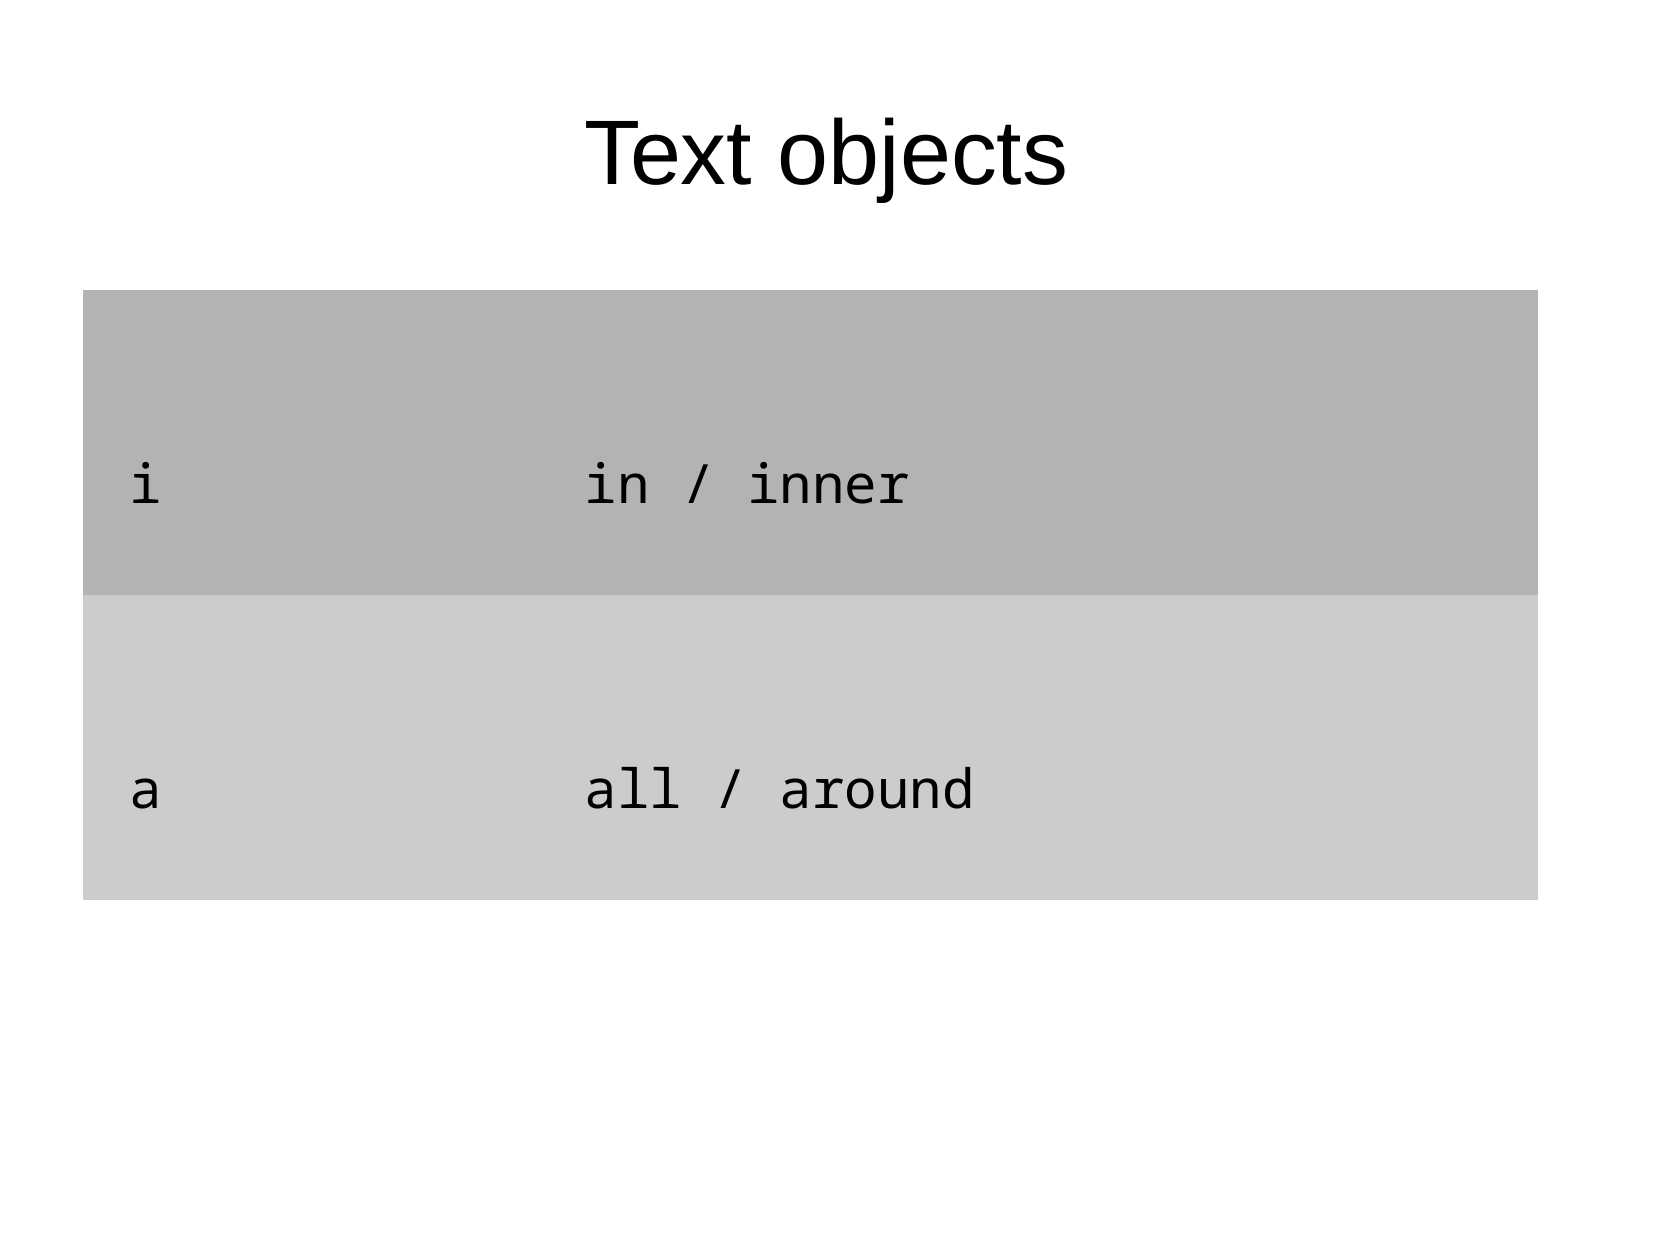

# Text objects
| i in / inner |
| --- |
| a all / around |